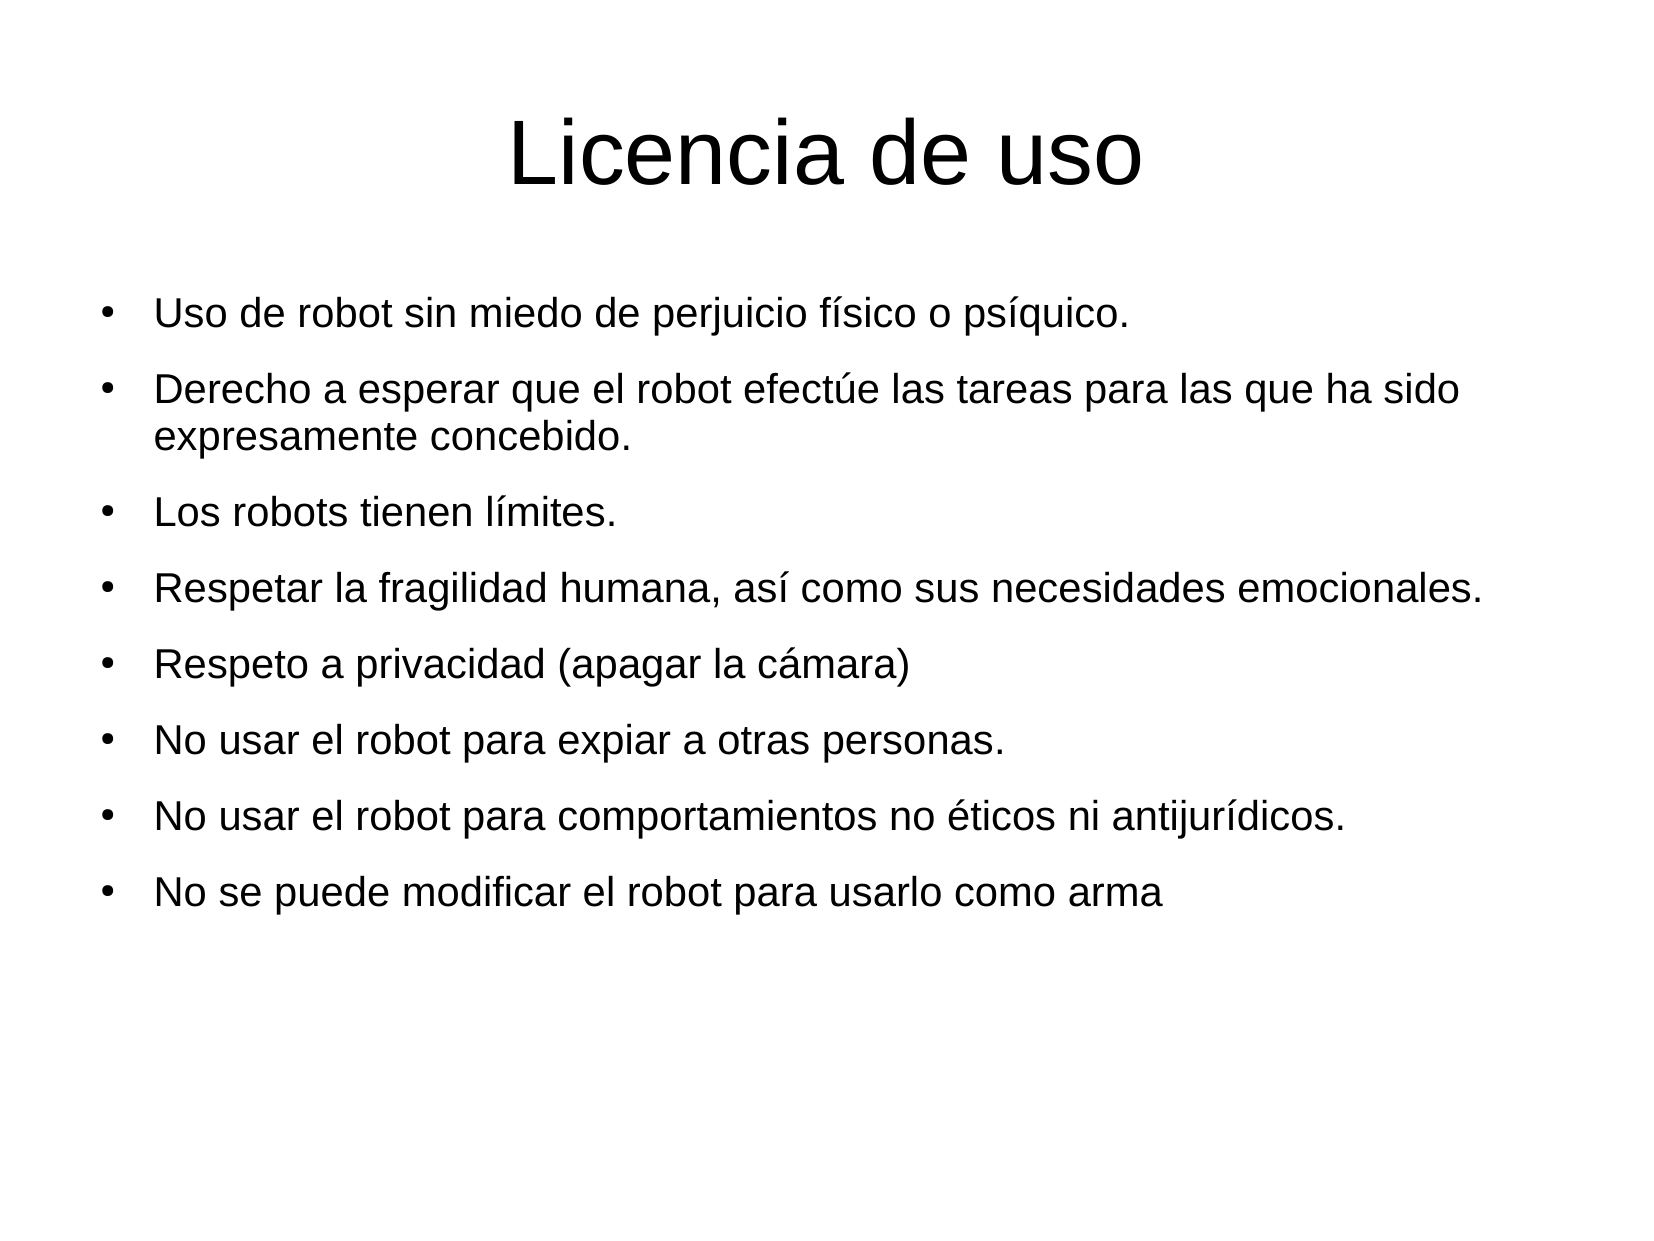

# Licencia de uso
Uso de robot sin miedo de perjuicio físico o psíquico.
Derecho a esperar que el robot efectúe las tareas para las que ha sido expresamente concebido.
Los robots tienen límites.
Respetar la fragilidad humana, así como sus necesidades emocionales.
Respeto a privacidad (apagar la cámara)
No usar el robot para expiar a otras personas.
No usar el robot para comportamientos no éticos ni antijurídicos.
No se puede modificar el robot para usarlo como arma